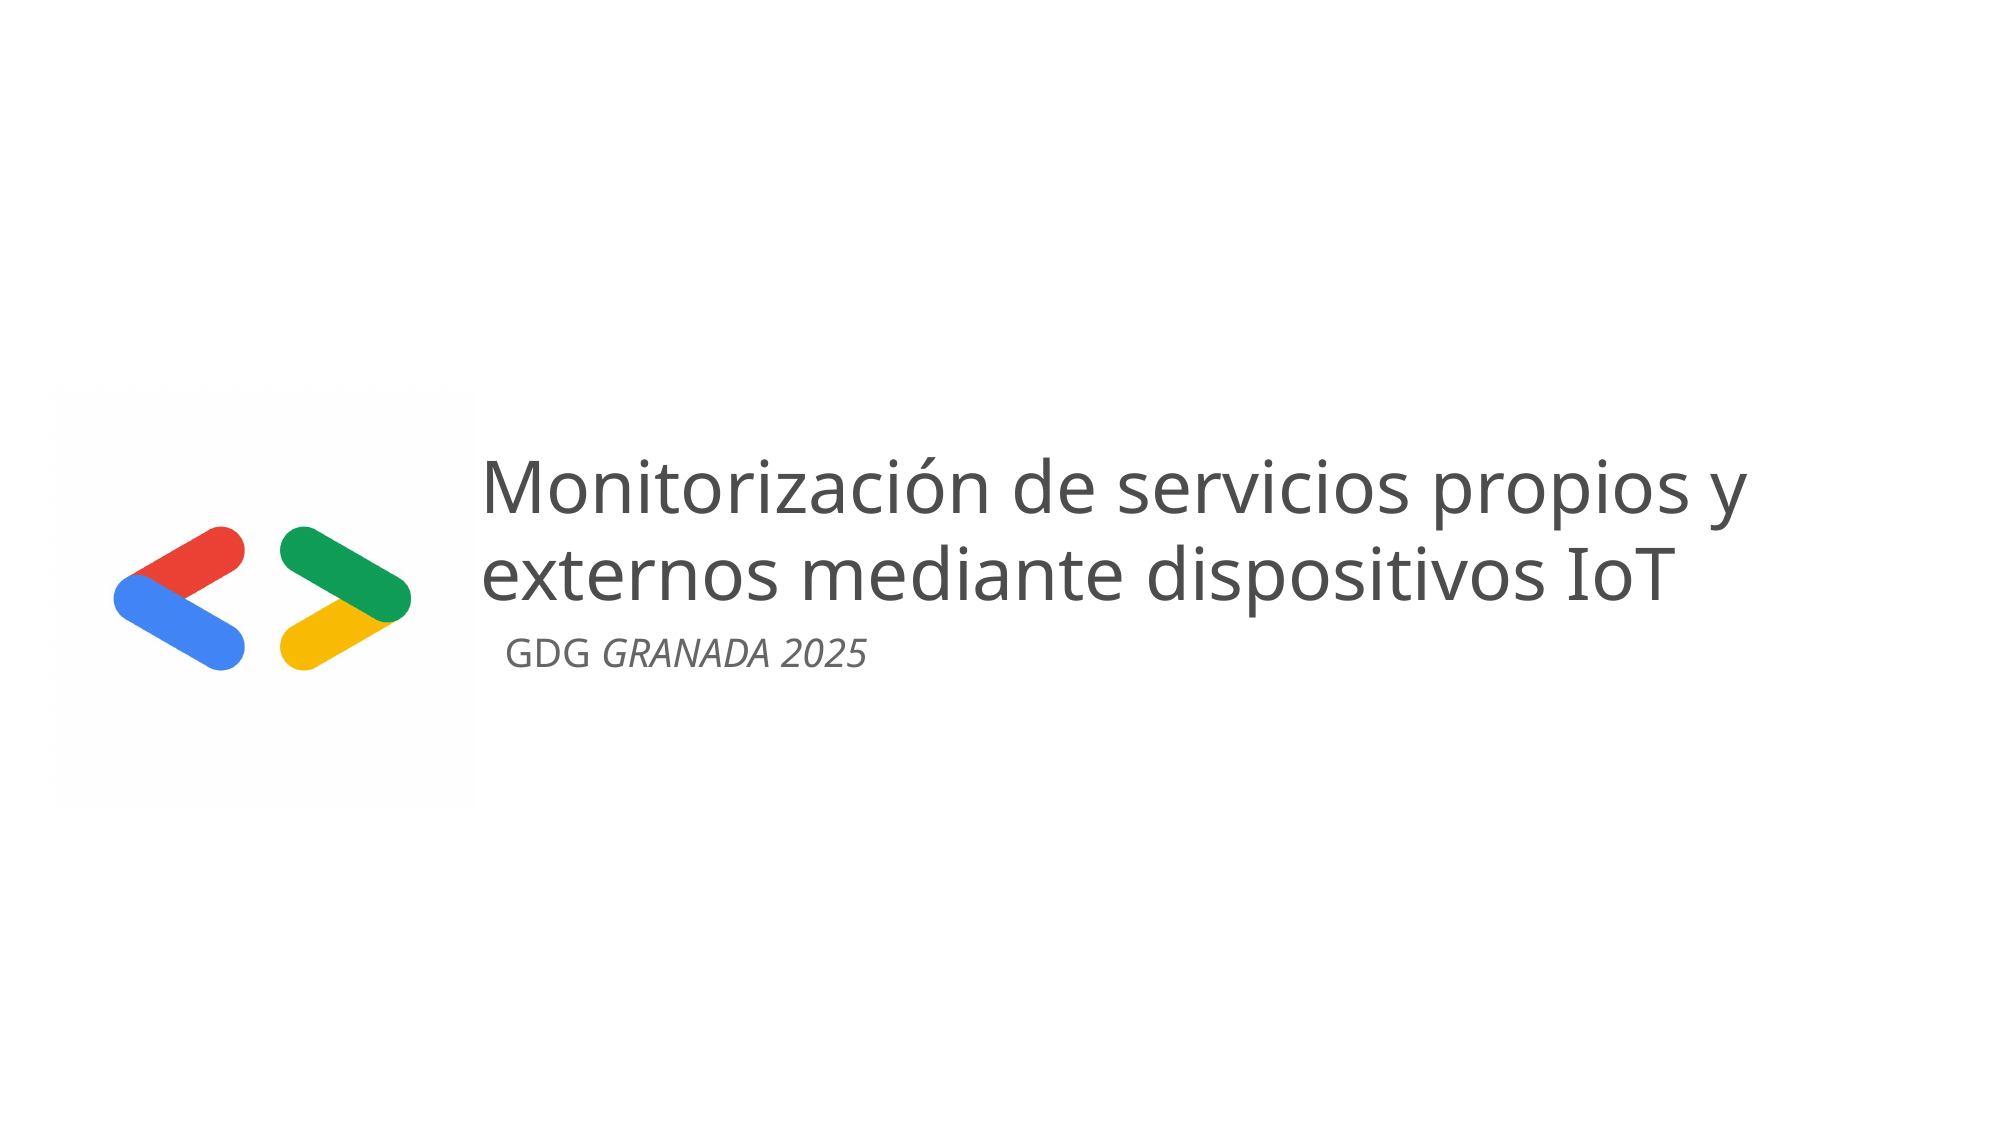

# Monitorización de servicios propios y externos mediante dispositivos IoT
GDG GRANADA 2025